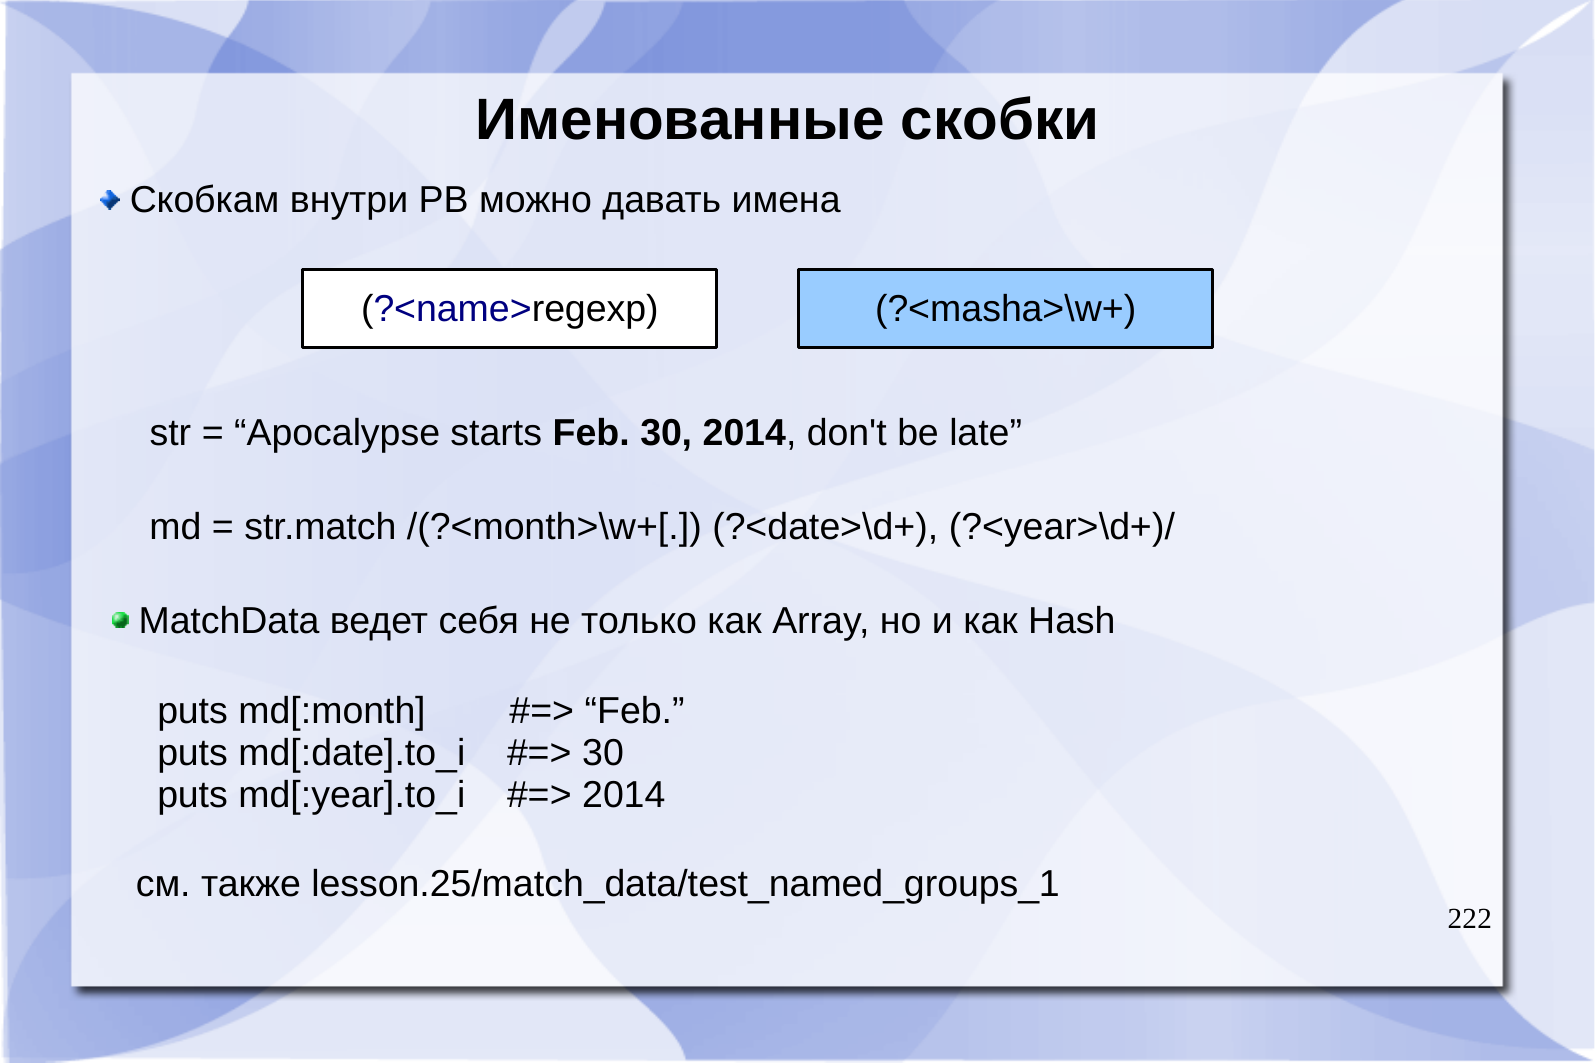

# Именованные скобки
 Скобкам внутри РВ можно давать имена
(?<masha>\w+)
(?<name>regexp)
str = “Apocalypse starts Feb. 30, 2014, don't be late”
md = str.match /(?<month>\w+[.]) (?<date>\d+), (?<year>\d+)/
 MatchData ведет себя не только как Array, но и как Hash
puts md[:month] #=> “Feb.”
puts md[:date].to_i #=> 30
puts md[:year].to_i #=> 2014
см. также lesson.25/match_data/test_named_groups_1
222